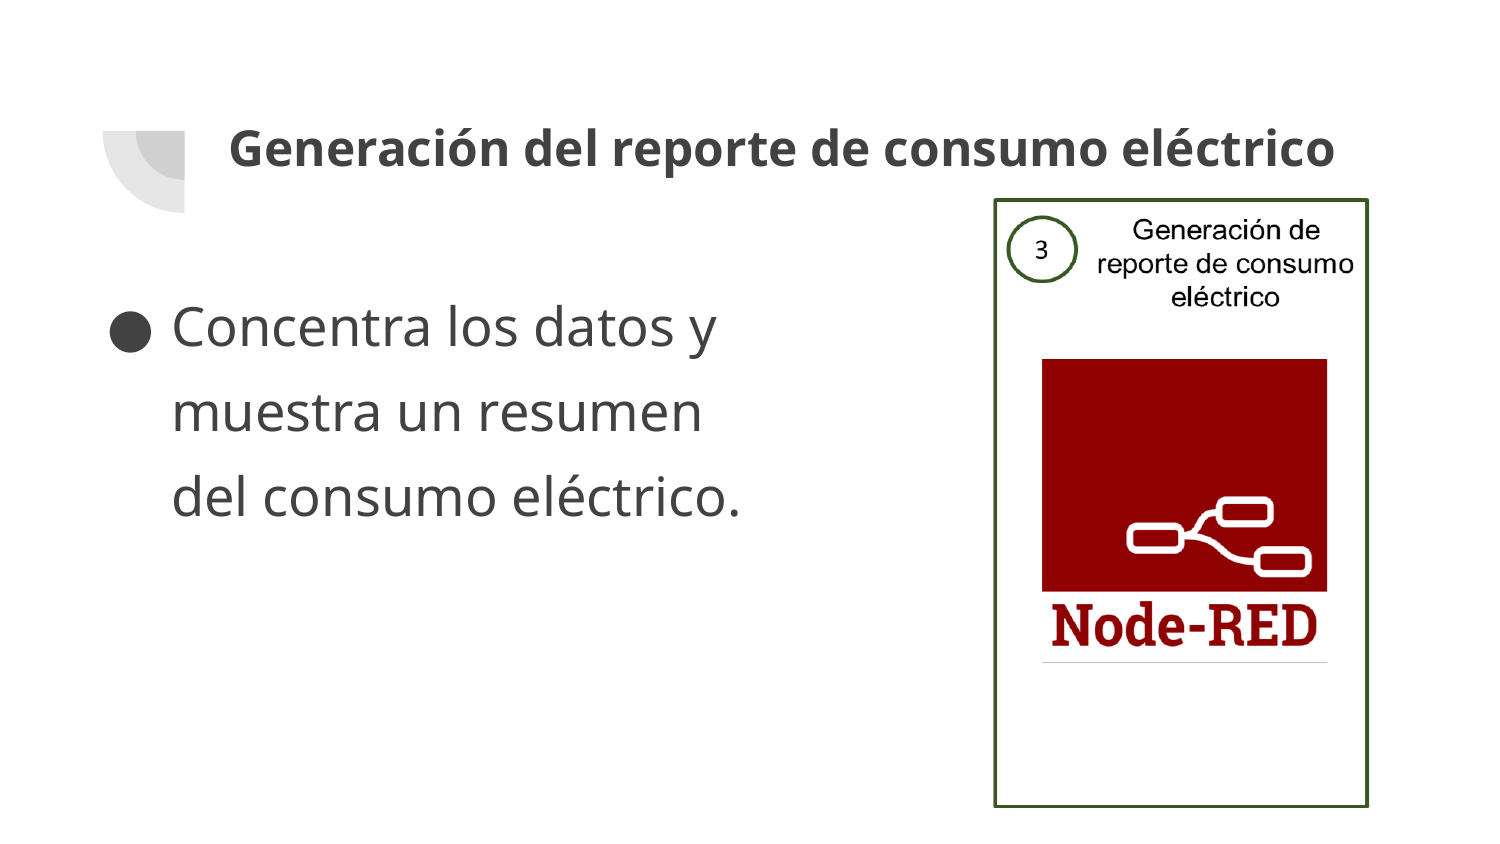

# Generación del reporte de consumo eléctrico
Concentra los datos y muestra un resumen del consumo eléctrico.